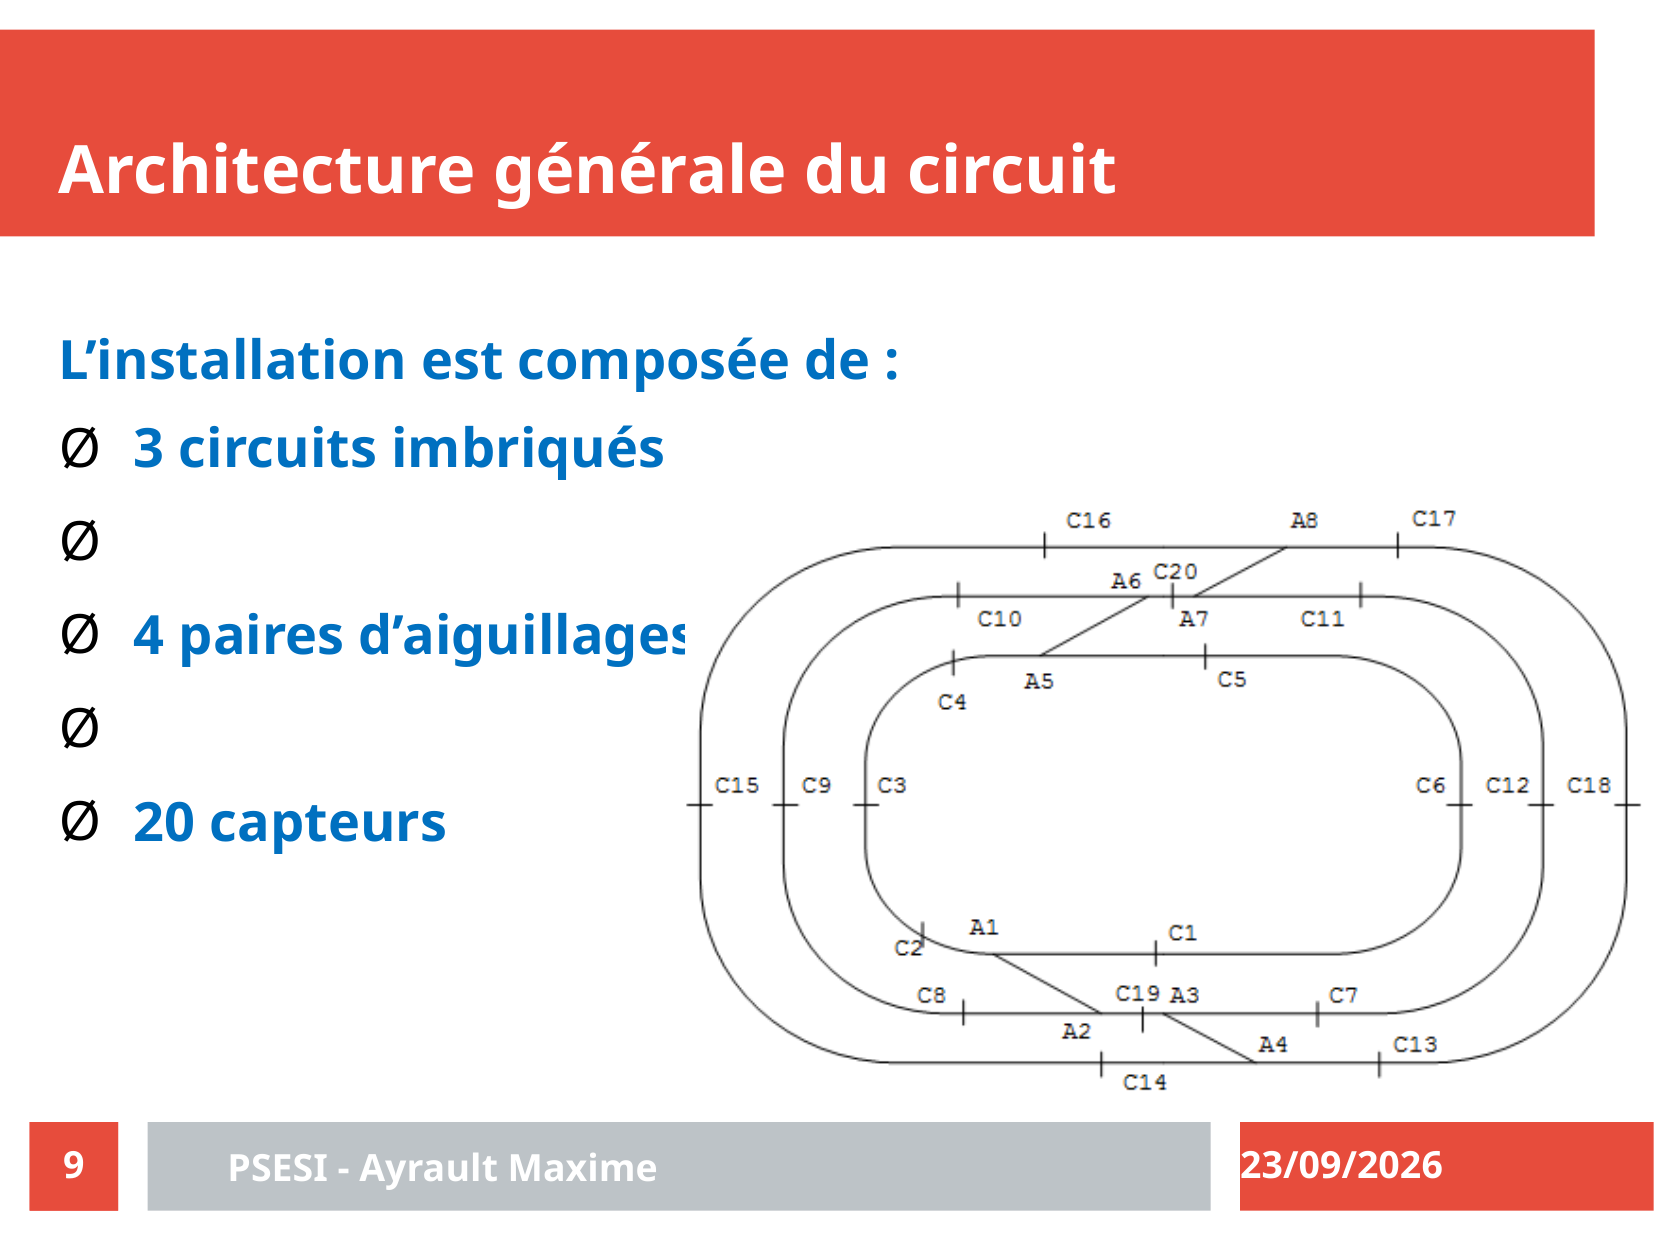

# Architecture générale du circuit
L’installation est composée de :
3 circuits imbriqués
4 paires d’aiguillages
20 capteurs
PSESI - Ayrault Maxime